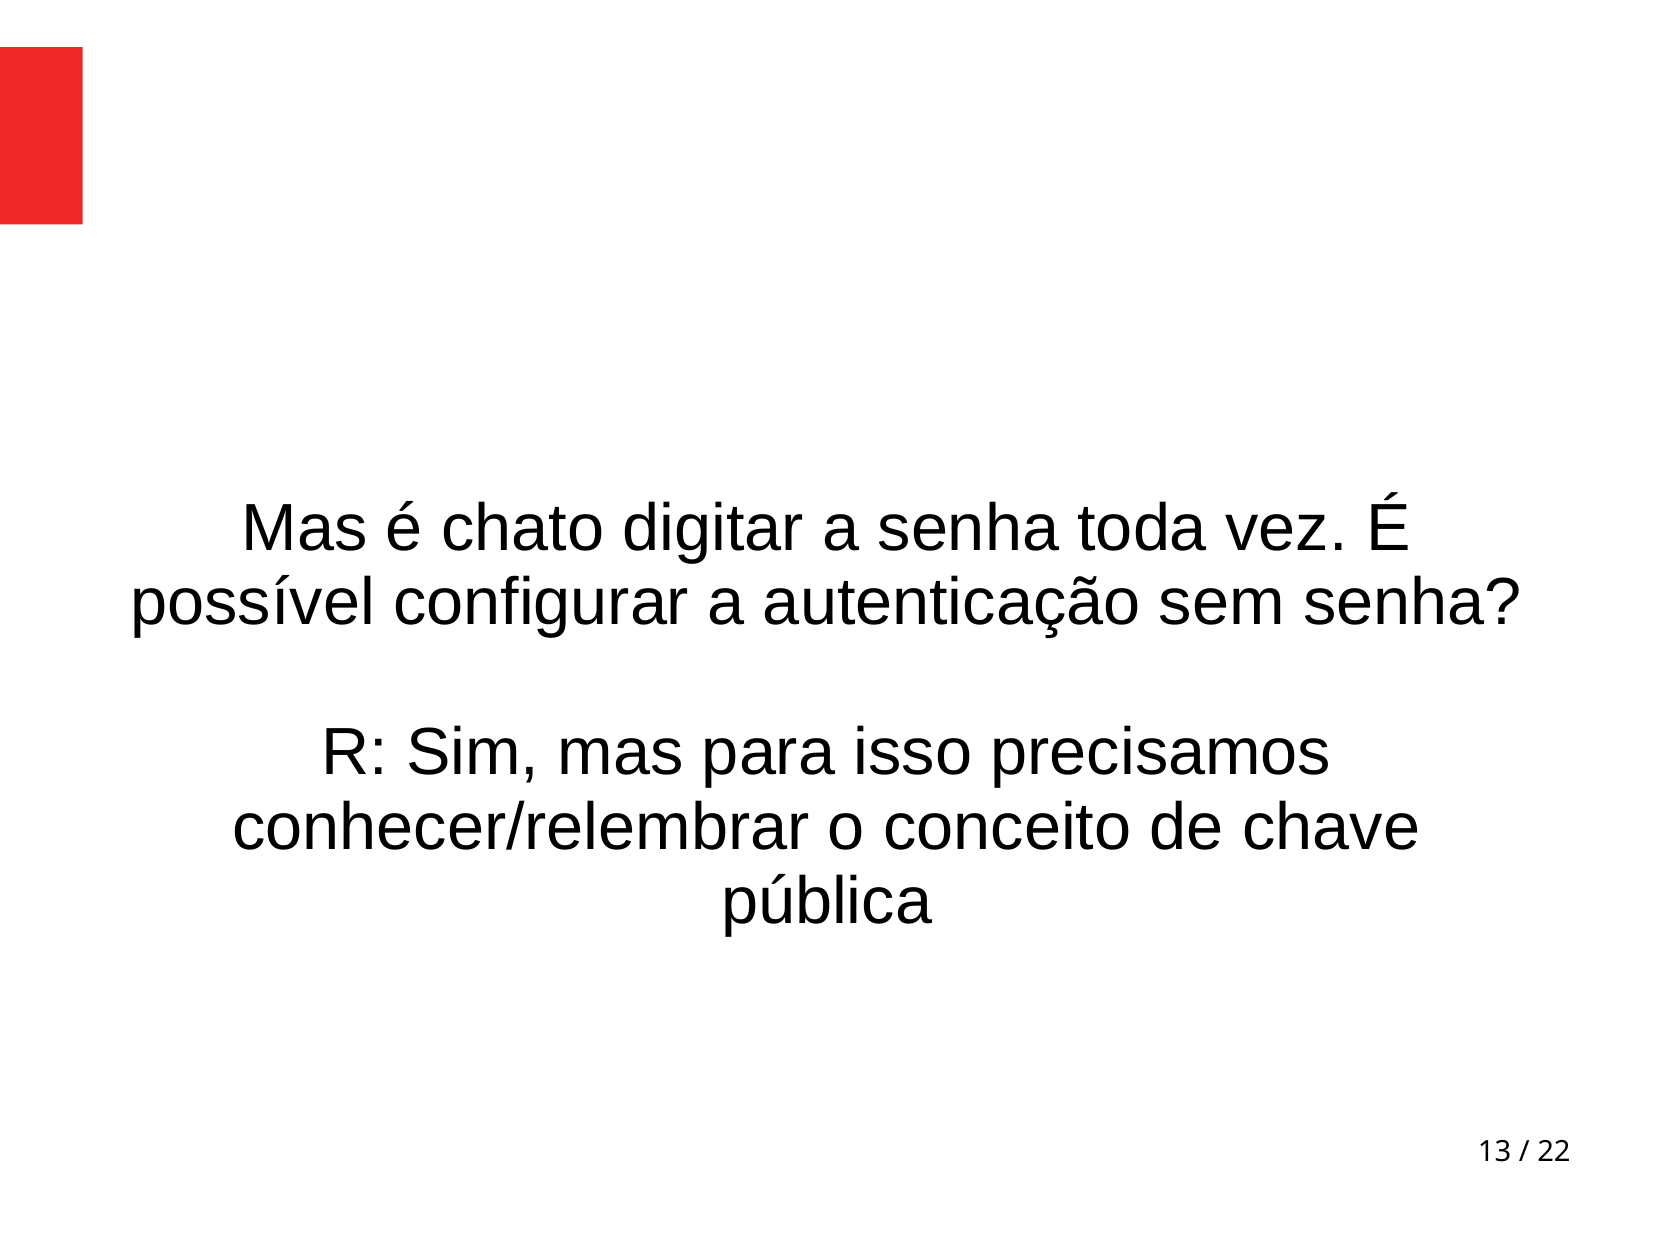

#
Mas é chato digitar a senha toda vez. É possível configurar a autenticação sem senha?
R: Sim, mas para isso precisamos conhecer/relembrar o conceito de chave pública
13